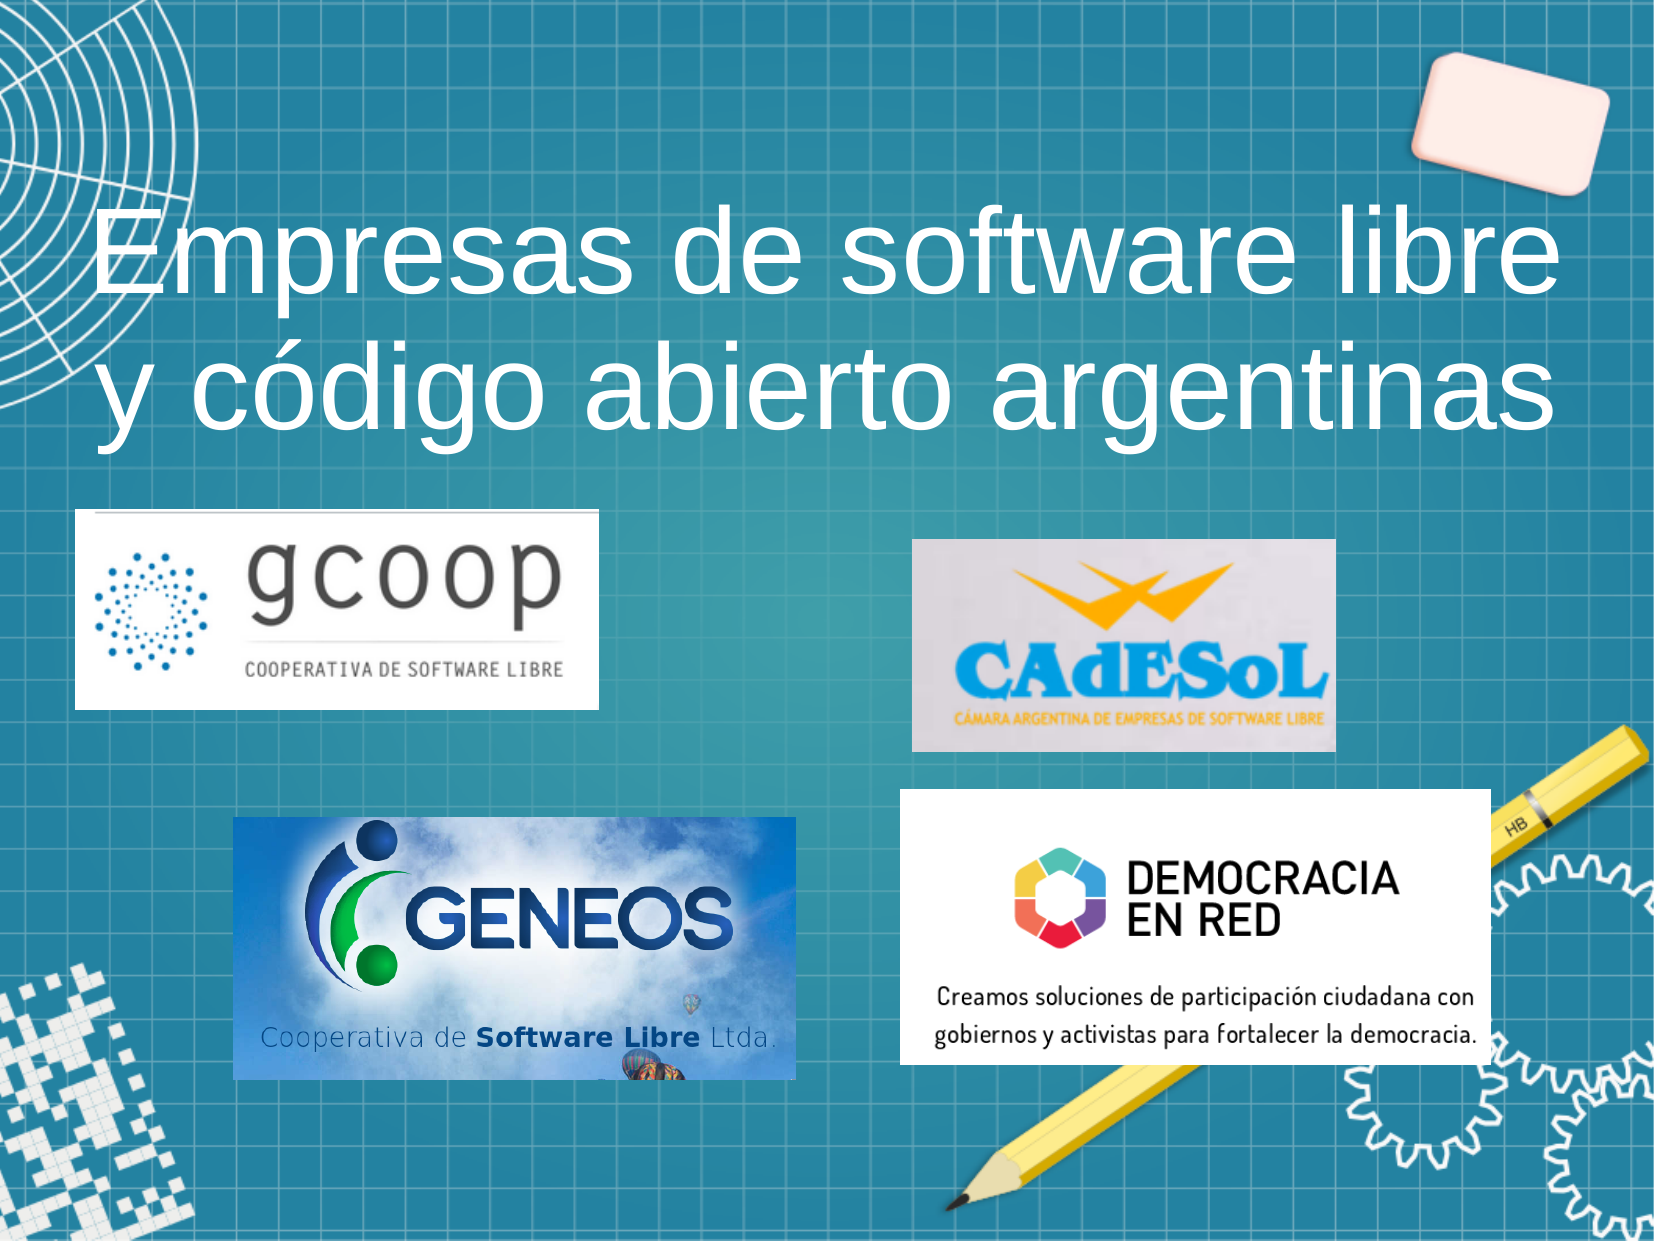

# Empresas de software libre y código abierto argentinas